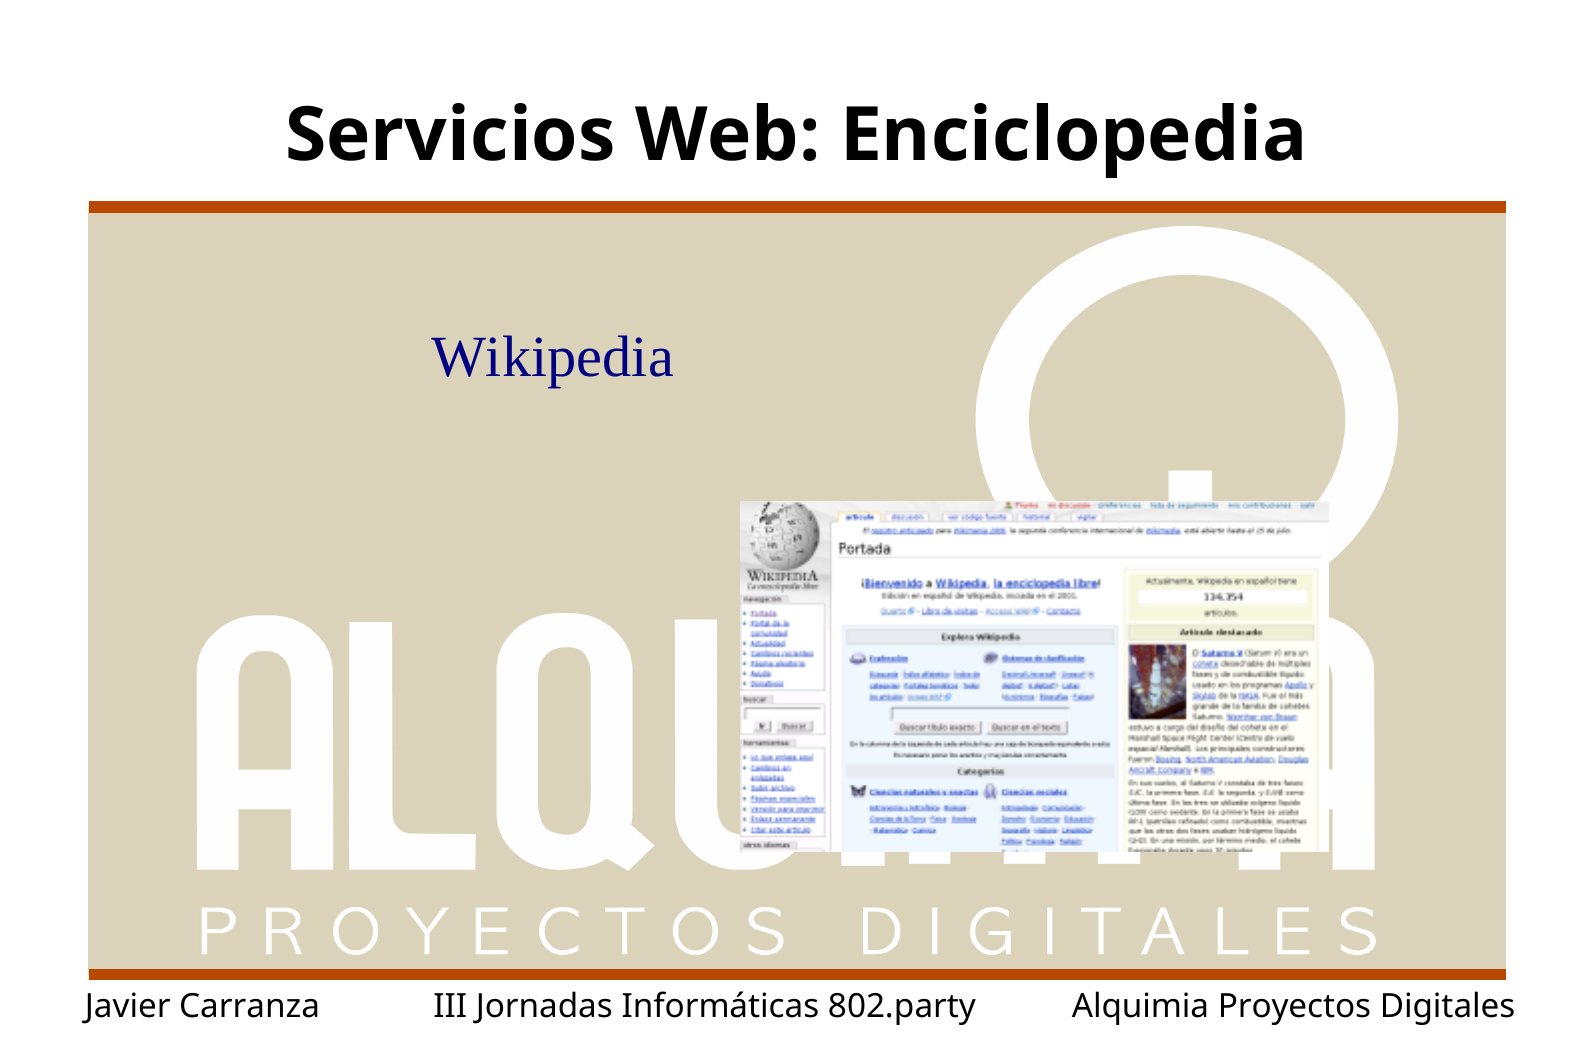

# Servicios Web: Enciclopedia
Wikipedia
 Javier Carranza III Jornadas Informáticas 802.party Alquimia Proyectos Digitales